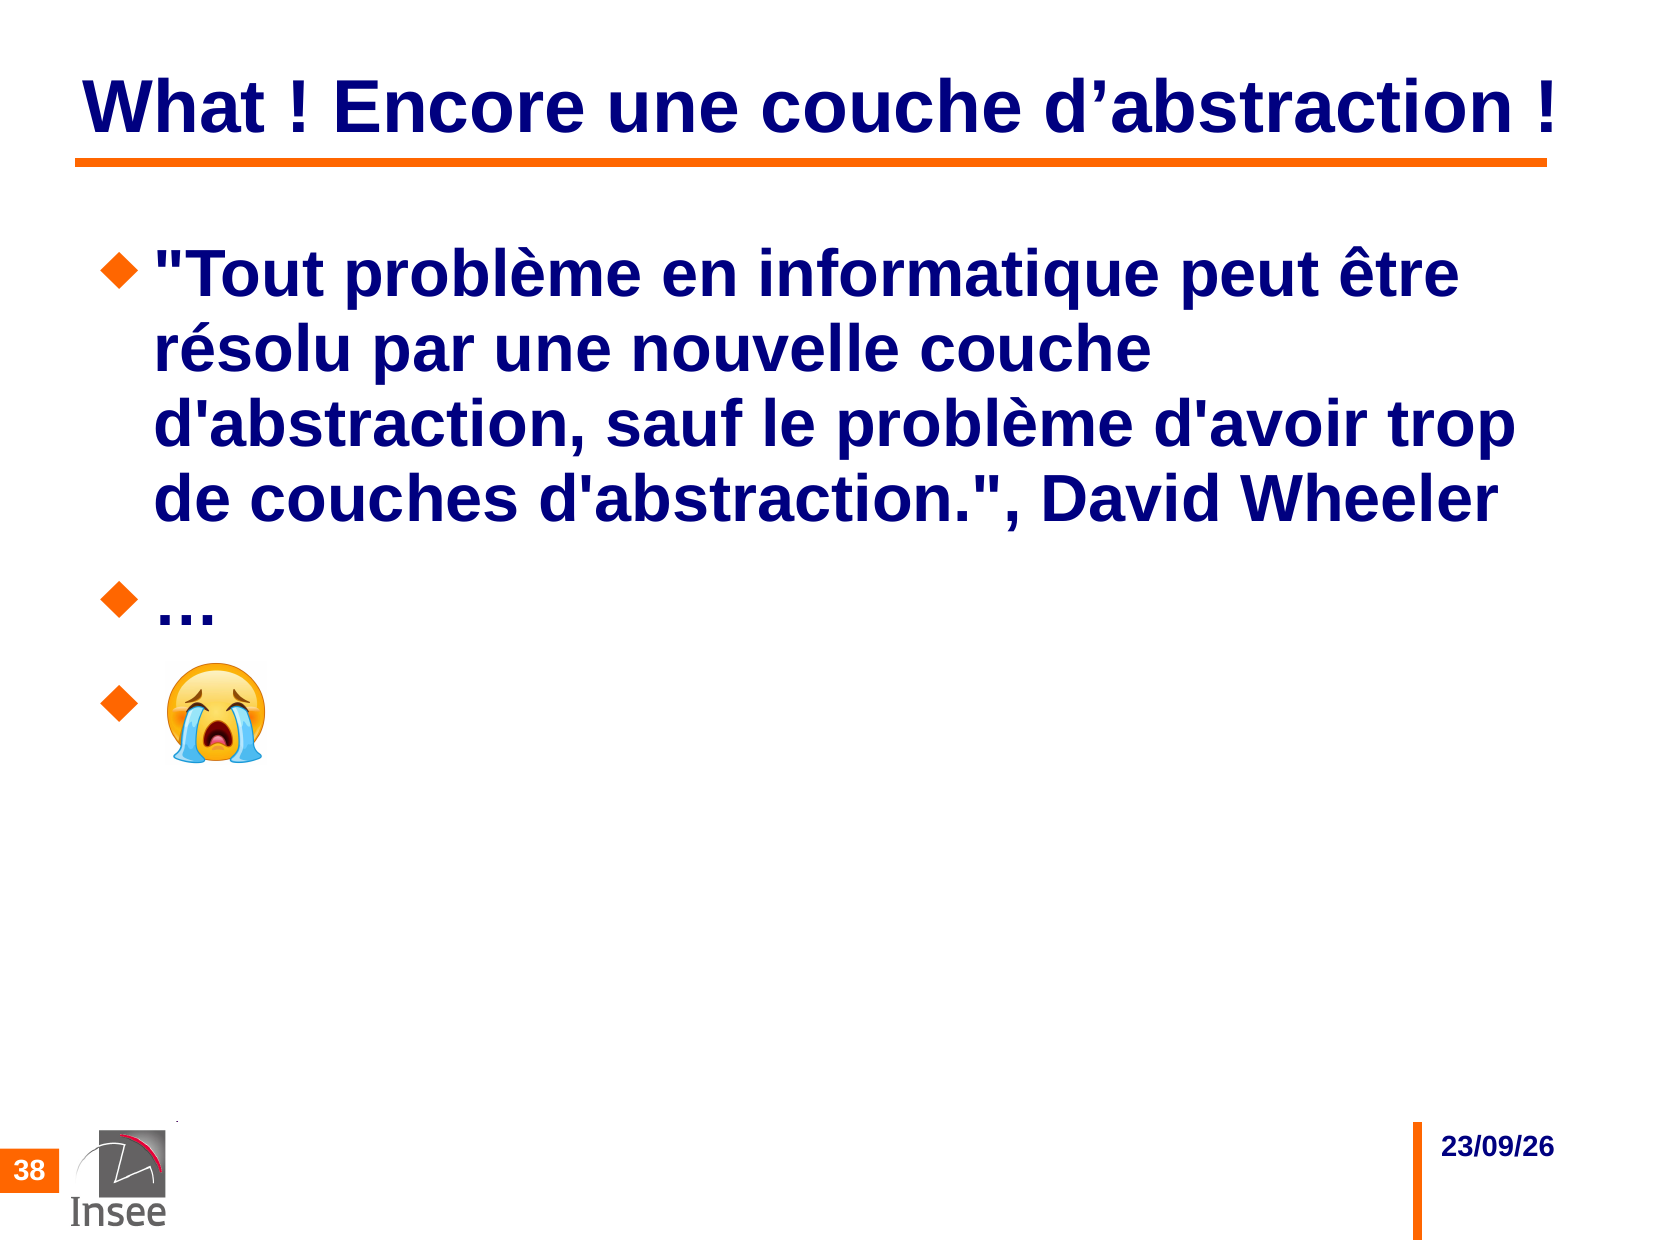

# What ! Encore une couche d’abstraction !
"Tout problème en informatique peut être résolu par une nouvelle couche d'abstraction, sauf le problème d'avoir trop de couches d'abstraction.", David Wheeler
…
38